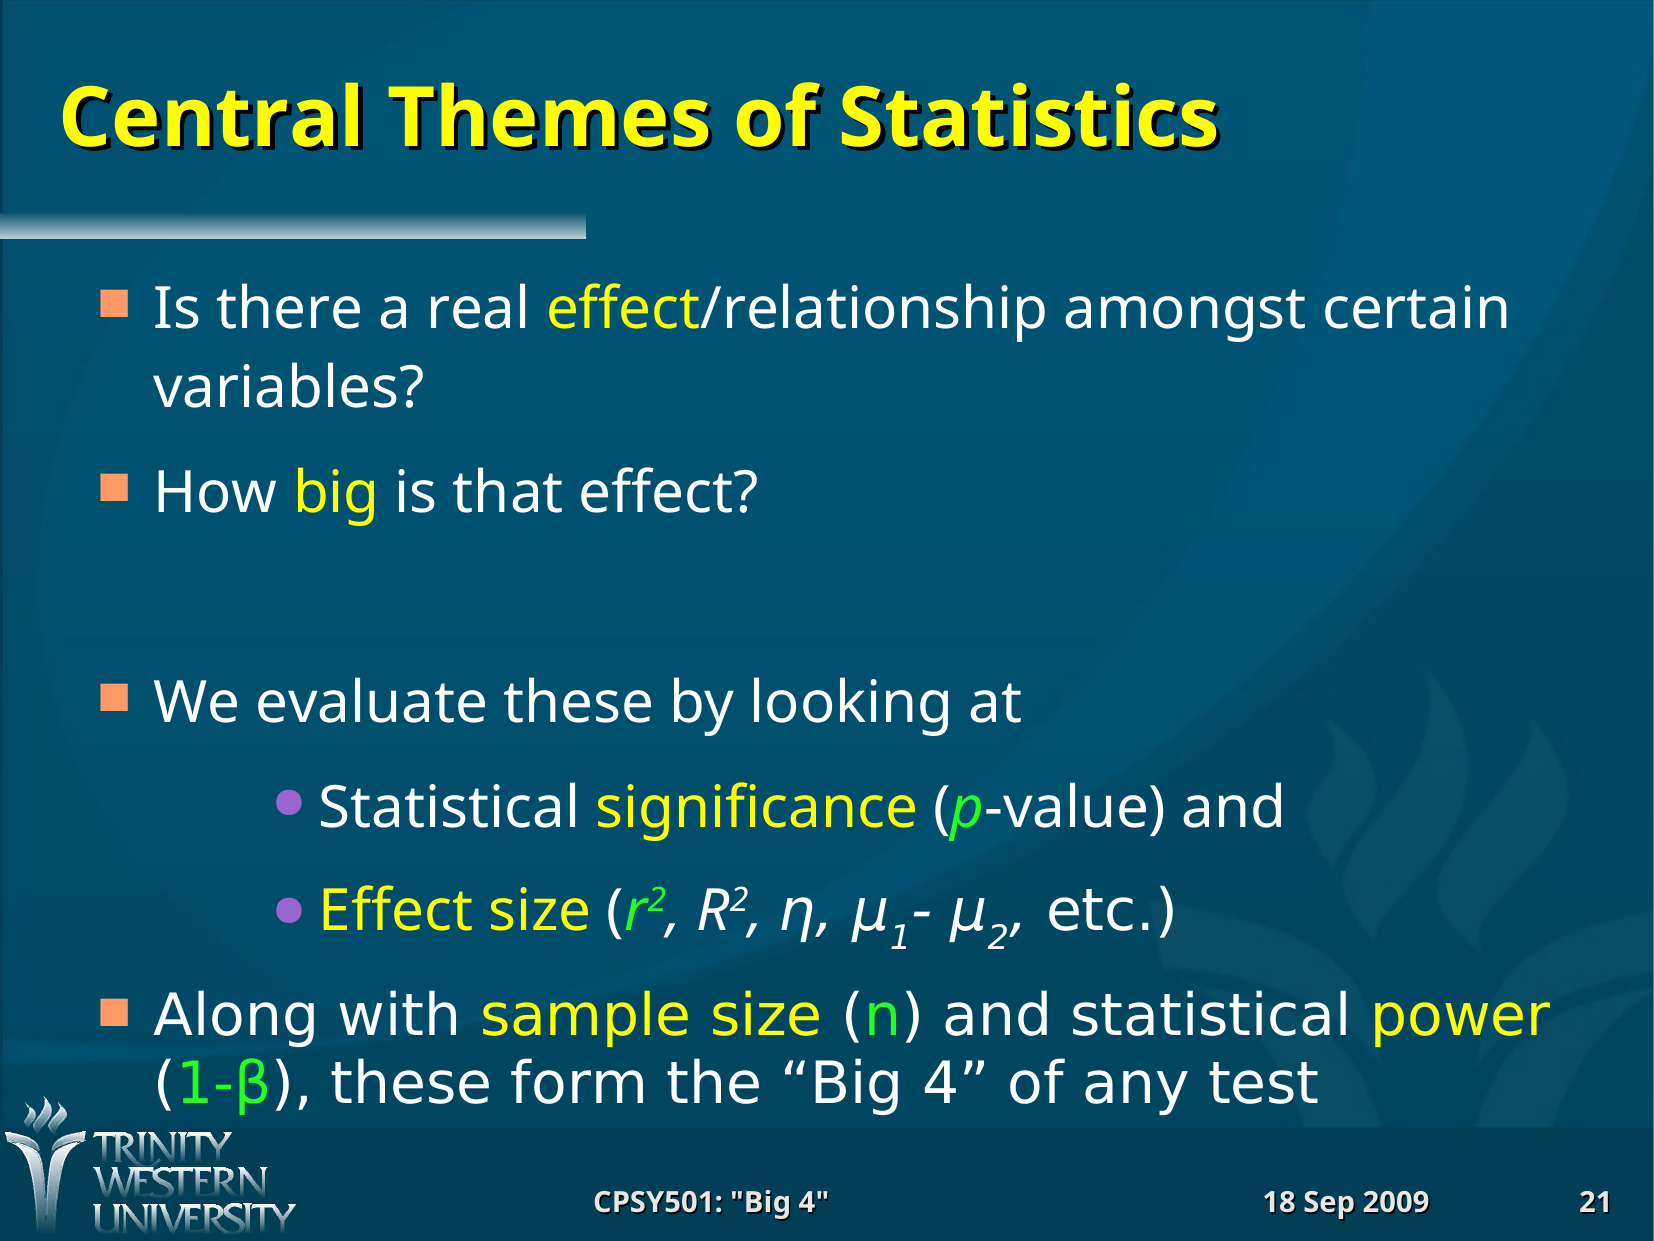

# Central Themes of Statistics
Is there a real effect/relationship amongst certain variables?
How big is that effect?
We evaluate these by looking at
Statistical significance (p-value) and
Effect size (r2, R2, η, μ1- μ2, etc.)
Along with sample size (n) and statistical power (1-β), these form the “Big 4” of any test
CPSY501: "Big 4"
18 Sep 2009
21